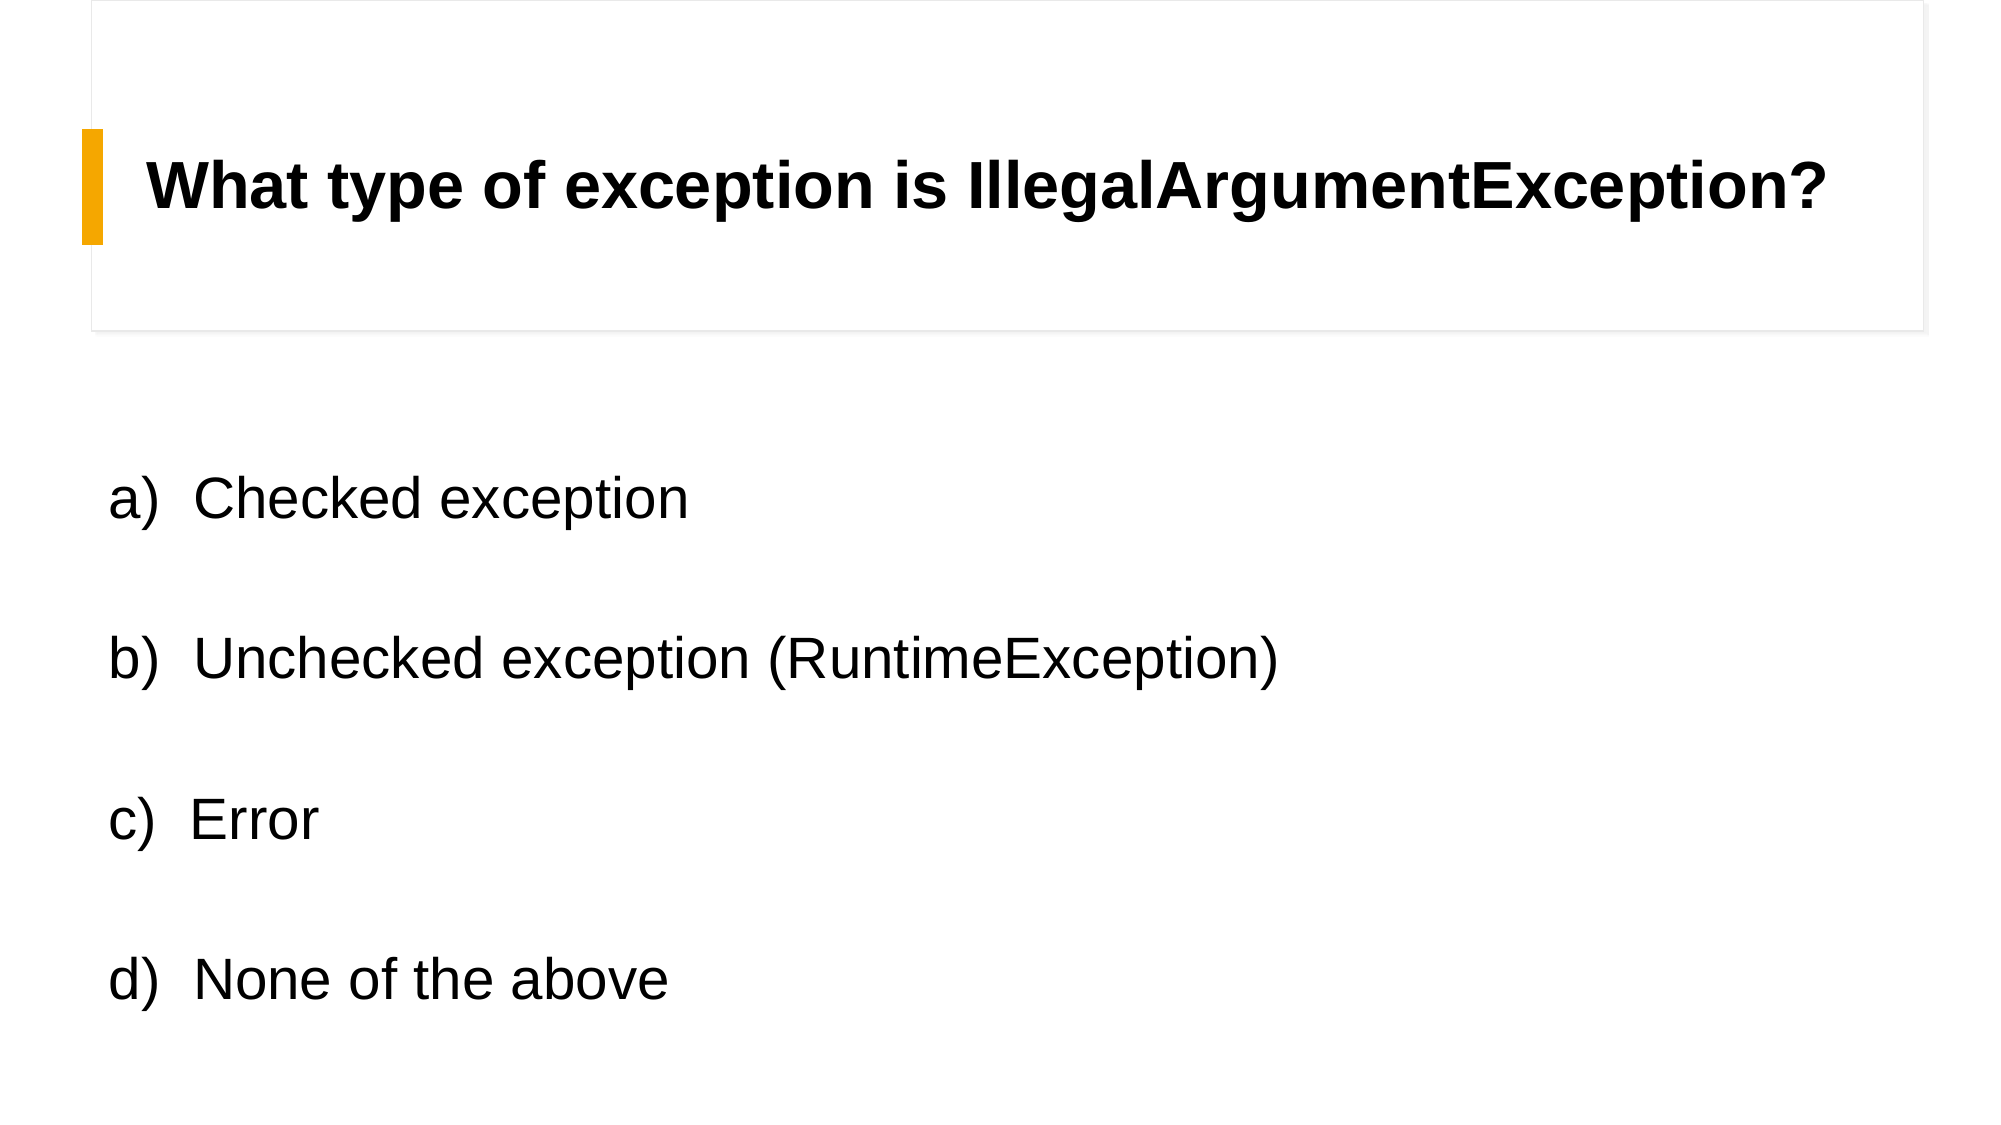

# What type of exception is IllegalArgumentException?
Checked exception
b) Unchecked exception (RuntimeException)
c) Error
d) None of the above